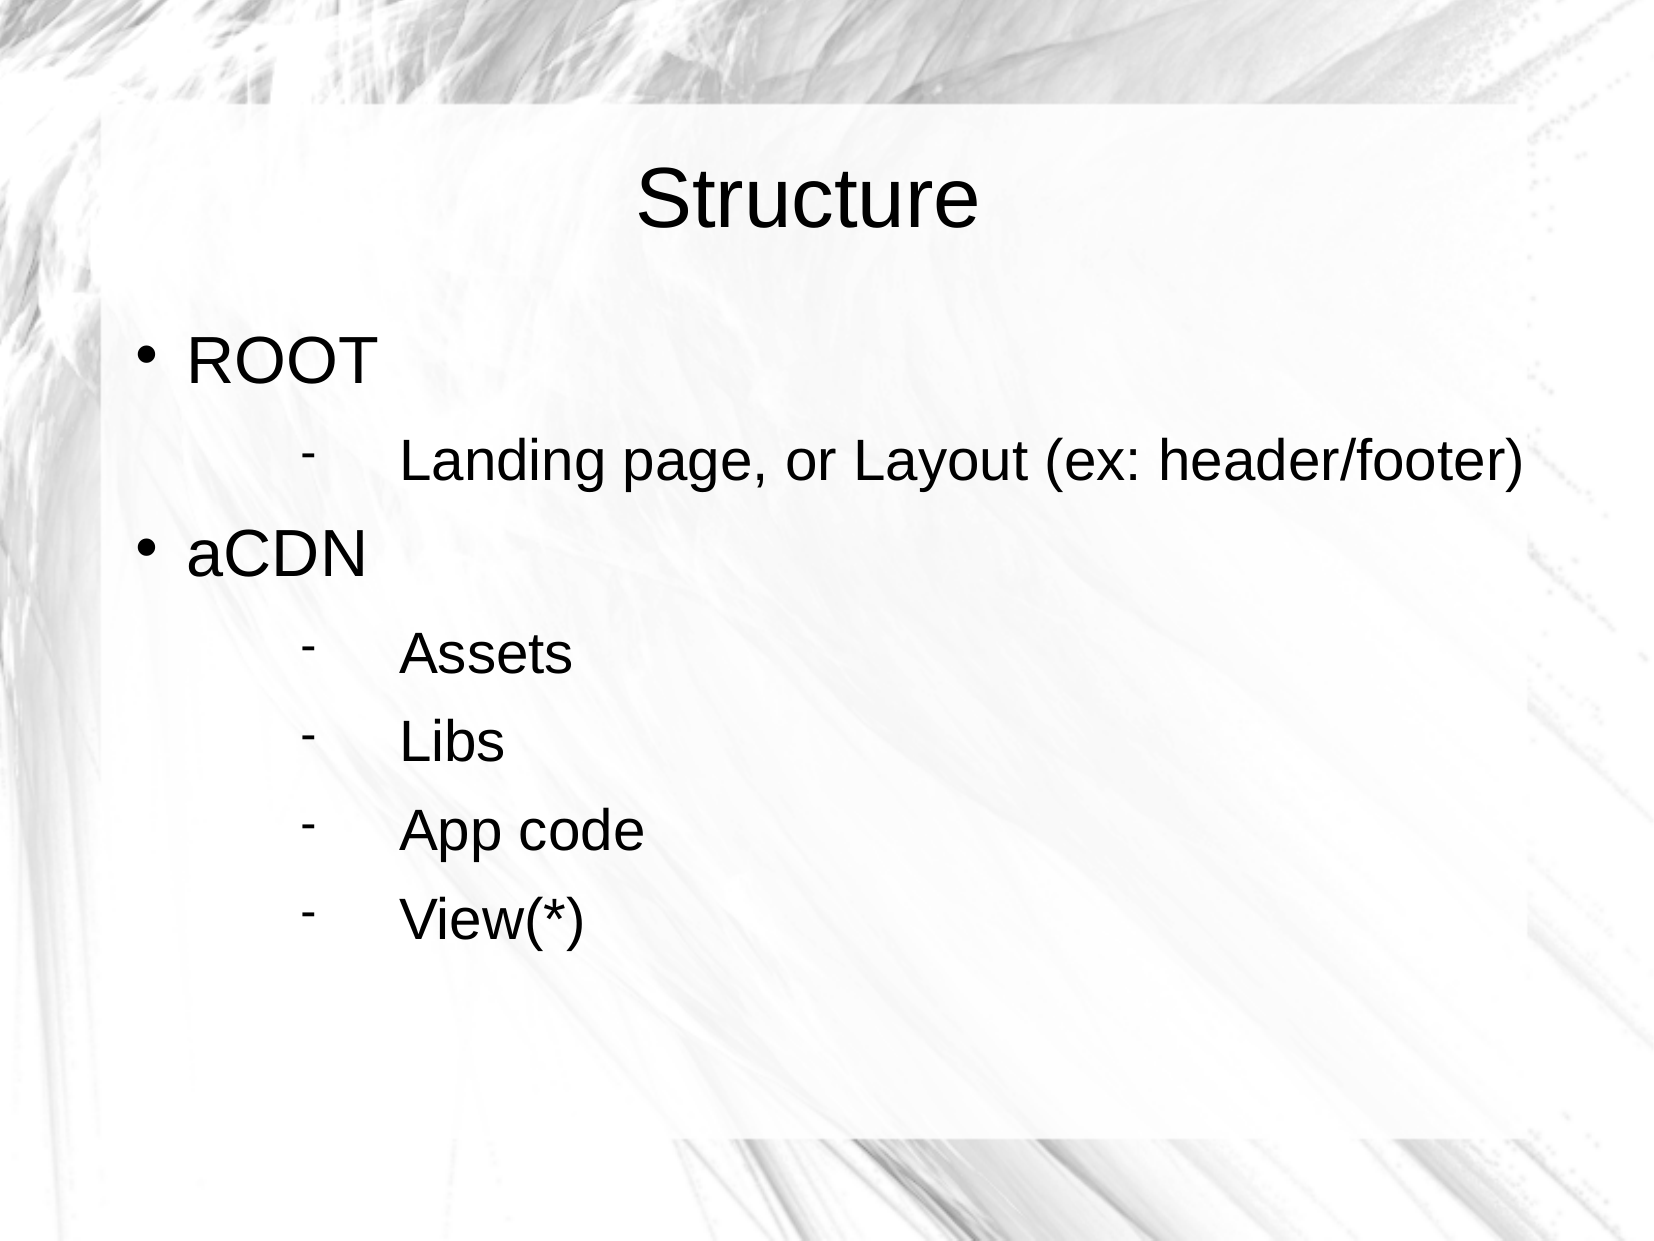

# Structure
ROOT
Landing page, or Layout (ex: header/footer)
aCDN
Assets
Libs
App code
View(*)